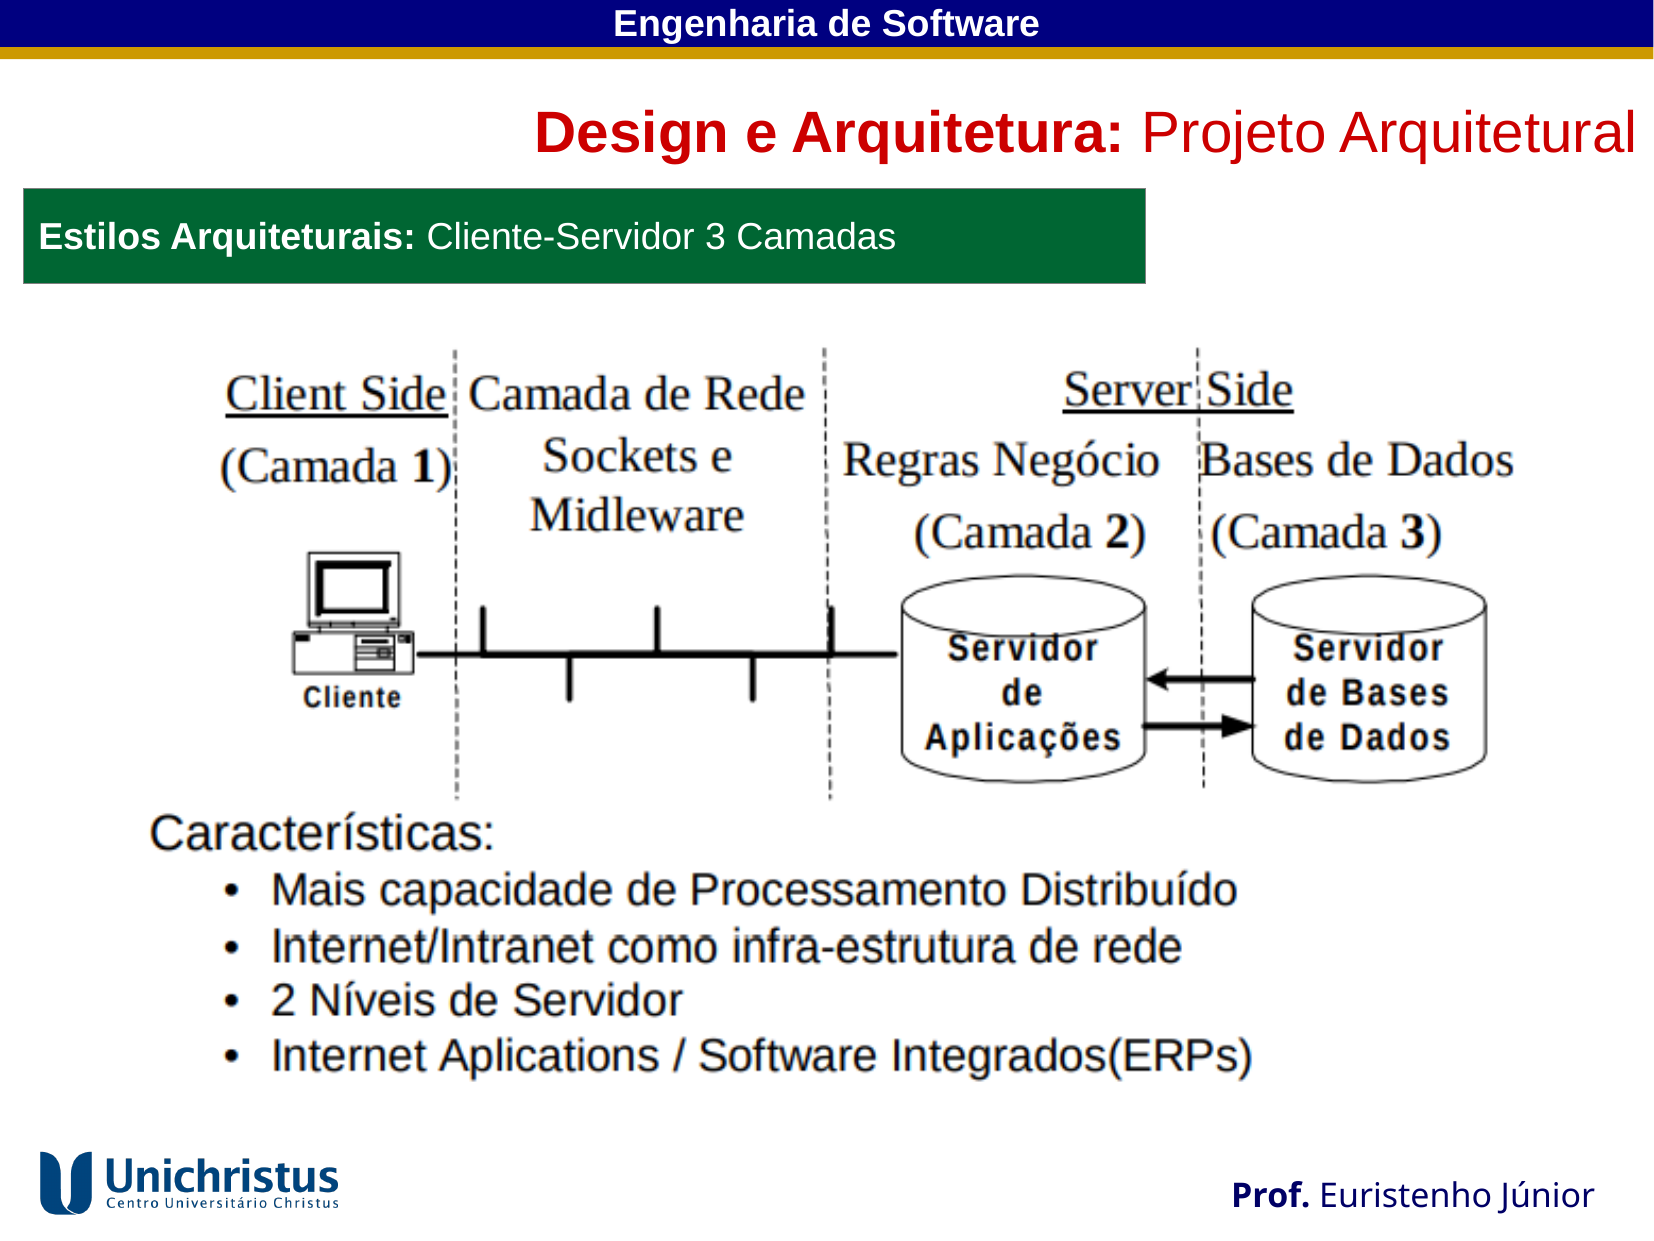

Engenharia de Software
Design e Arquitetura: Projeto Arquitetural
Estilos Arquiteturais: Cliente-Servidor 3 Camadas
Prof. Euristenho Júnior